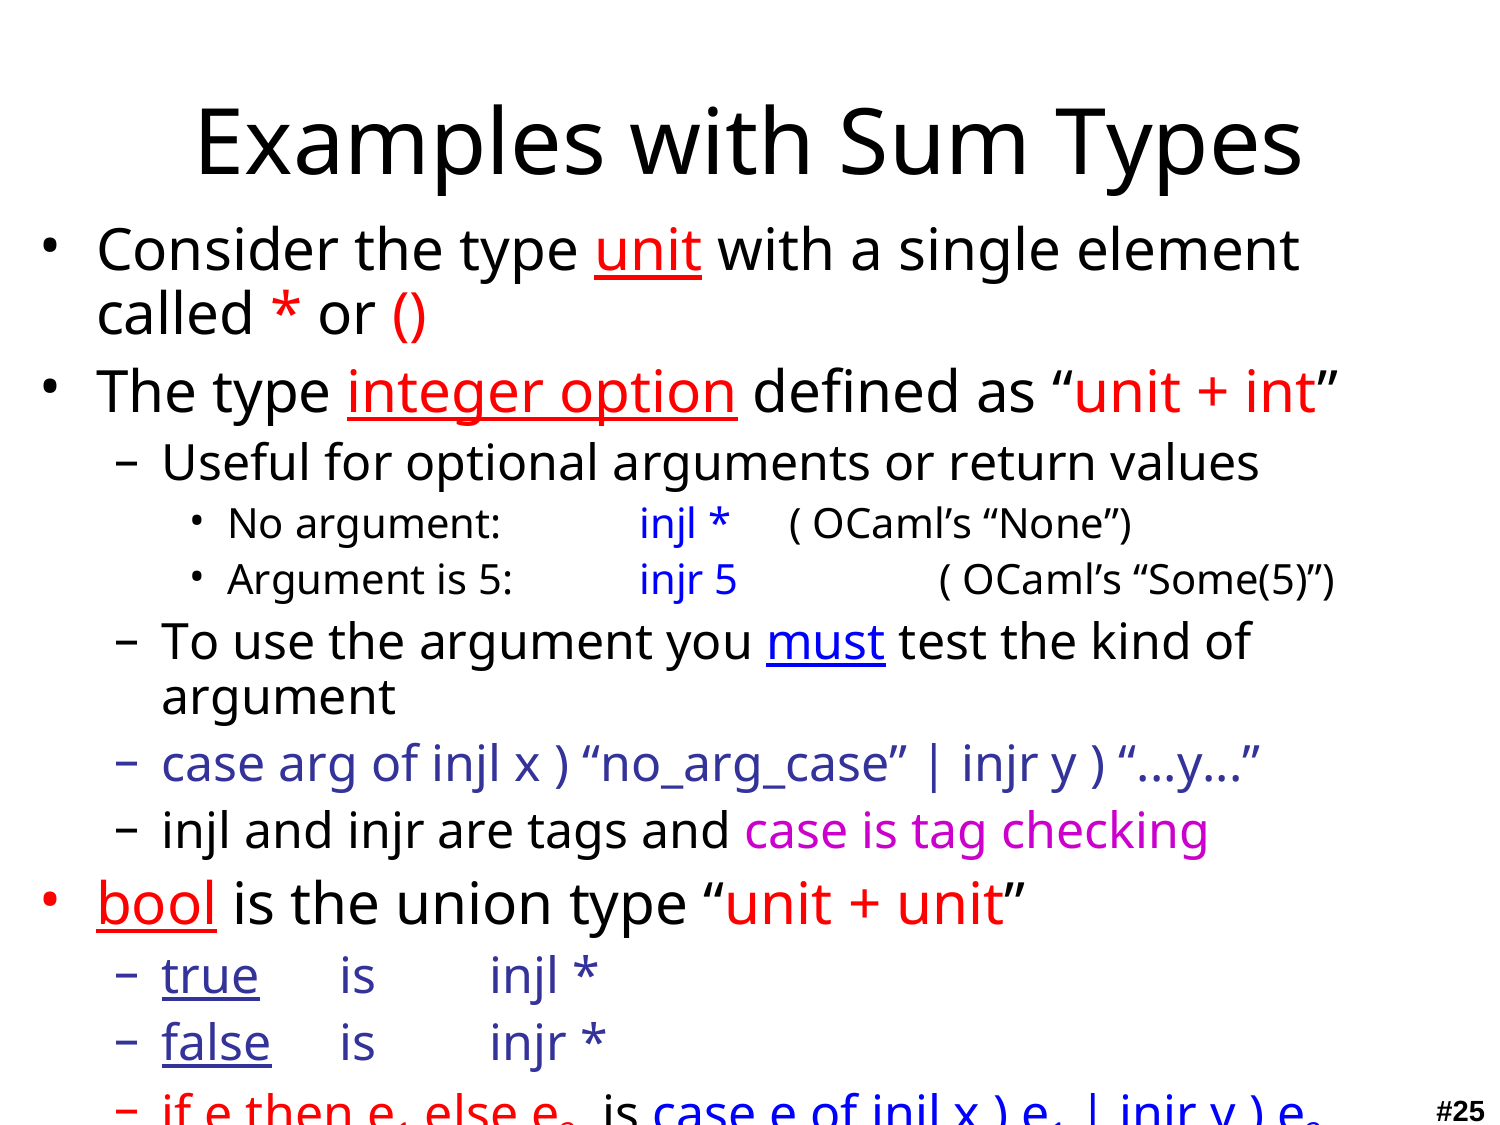

# Examples with Sum Types
Consider the type unit with a single element called * or ()
The type integer option defined as “unit + int”
Useful for optional arguments or return values
No argument: 	injl * 	( OCaml’s “None”)
Argument is 5:	injr 5		( OCaml’s “Some(5)”)
To use the argument you must test the kind of argument
case arg of injl x ) “no_arg_case” | injr y ) “...y...”
injl and injr are tags and case is tag checking
bool is the union type “unit + unit”
true	is	injl *
false	is	injr *
if e then e1 else e2 is case e of injl x ) e1 | injr y ) e2
25